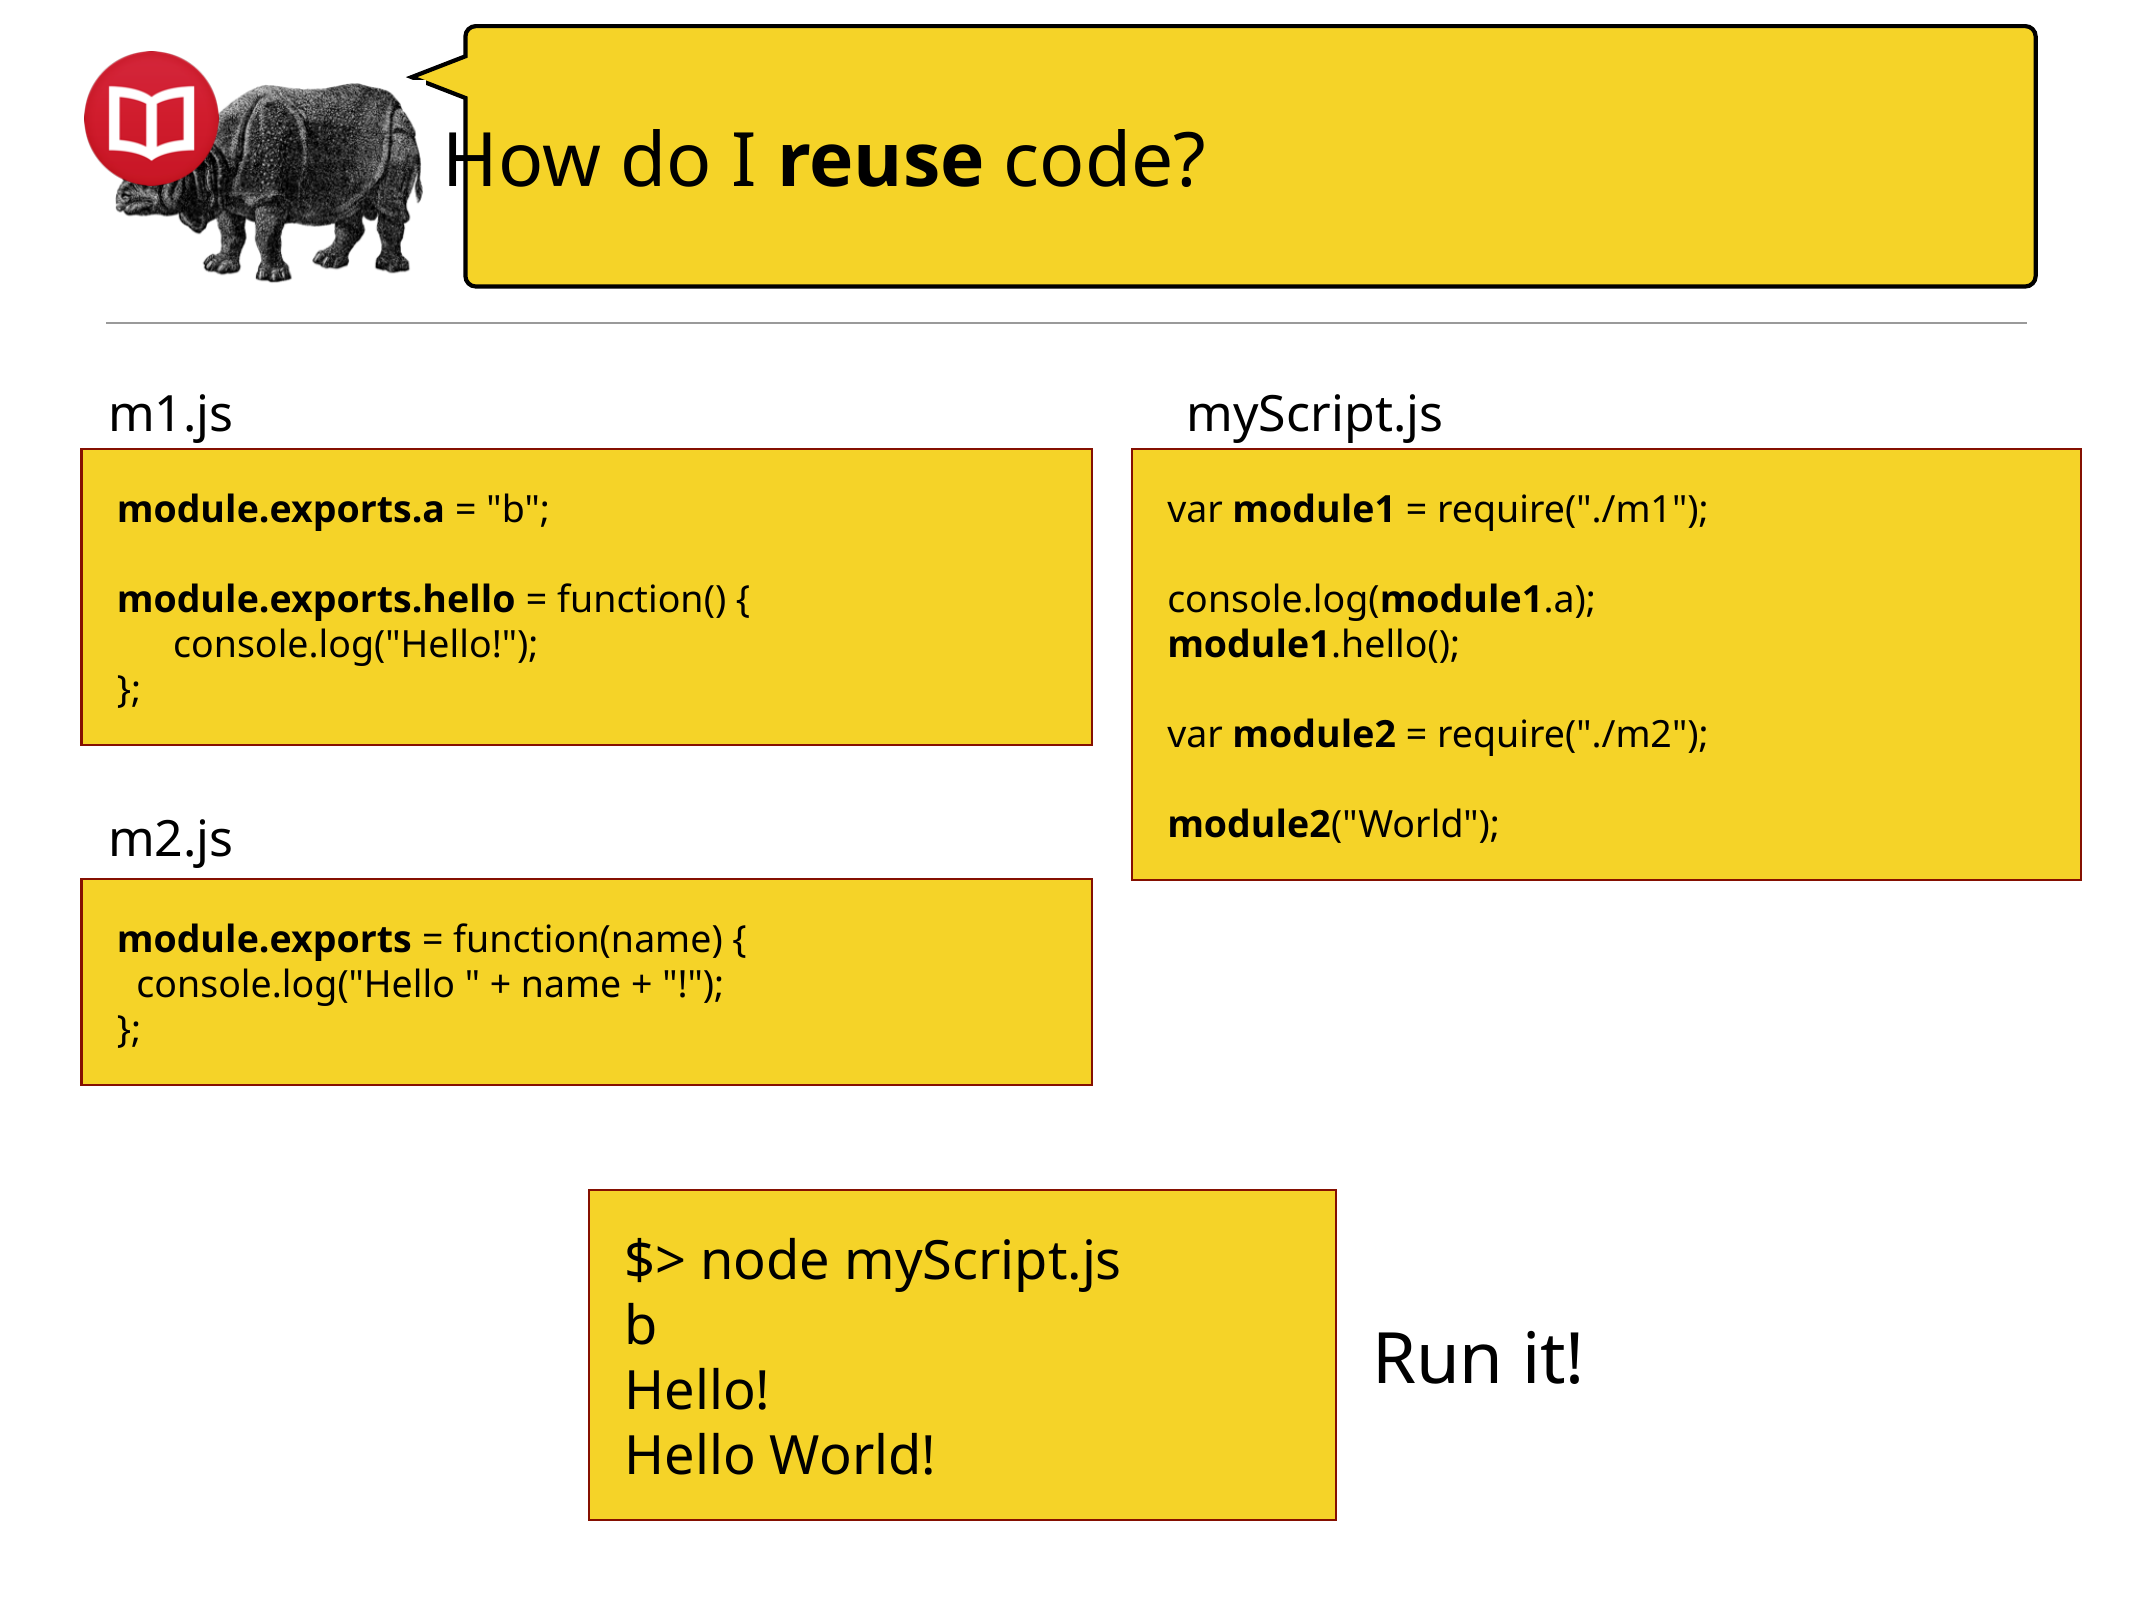

How do I reuse code?
myScript.js
m1.js
module.exports.a = "b";
module.exports.hello = function() {
console.log("Hello!");
};
var module1 = require("./m1");
console.log(module1.a);
module1.hello();
var module2 = require("./m2");
module2("World");
m2.js
module.exports = function(name) {
 console.log("Hello " + name + "!");
};
$> node myScript.js
b
Hello!
Hello World!
Run it!